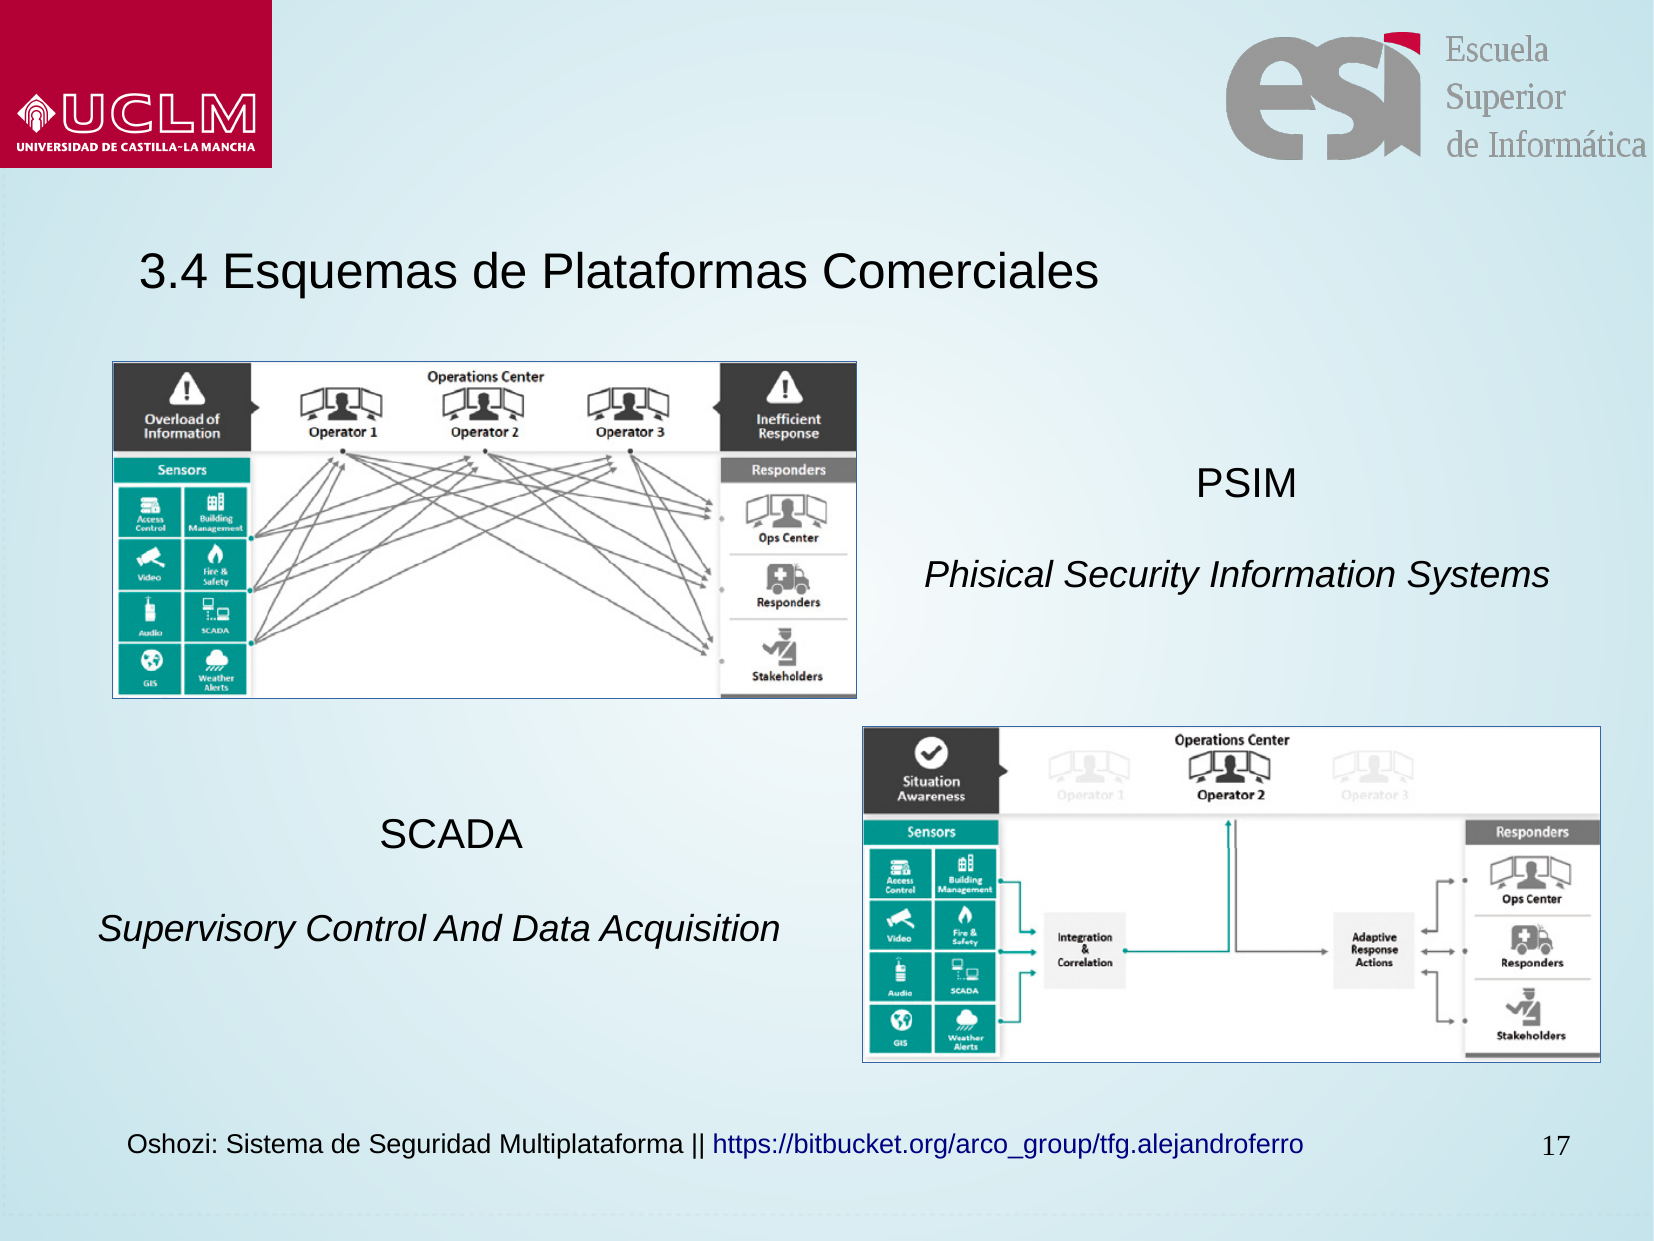

3.4 Esquemas de Plataformas Comerciales
PSIM
Phisical Security Information Systems
SCADA
Supervisory Control And Data Acquisition
Oshozi: Sistema de Seguridad Multiplataforma || https://bitbucket.org/arco_group/tfg.alejandroferro
17